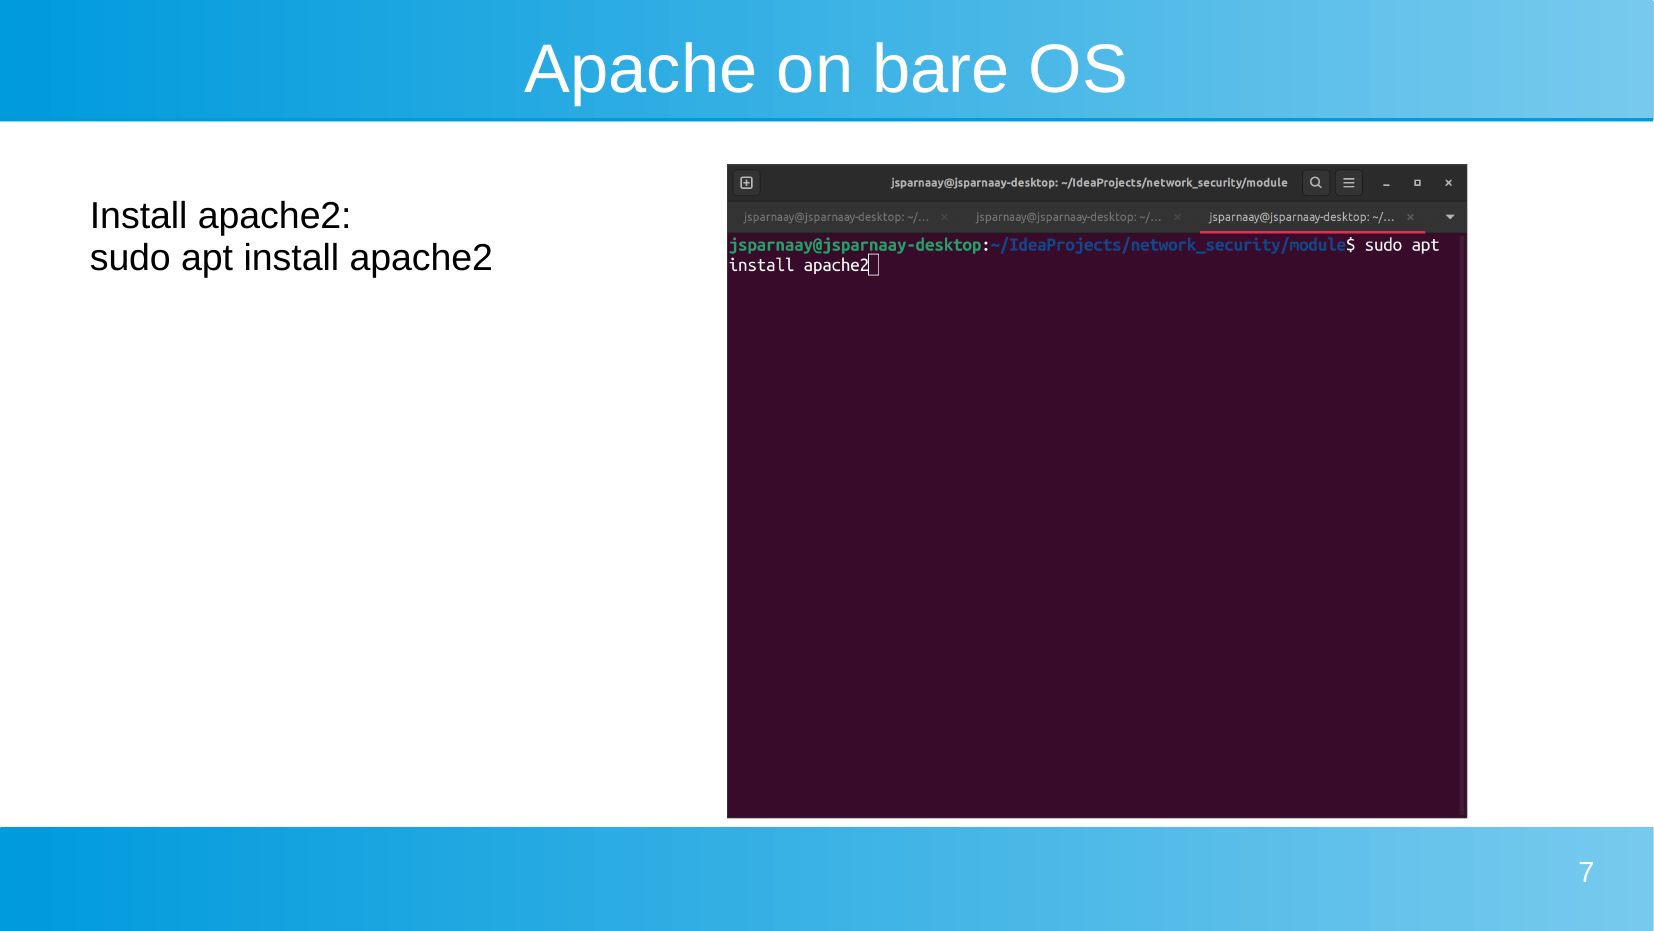

# Apache on bare OS
Install apache2:
sudo apt install apache2
7